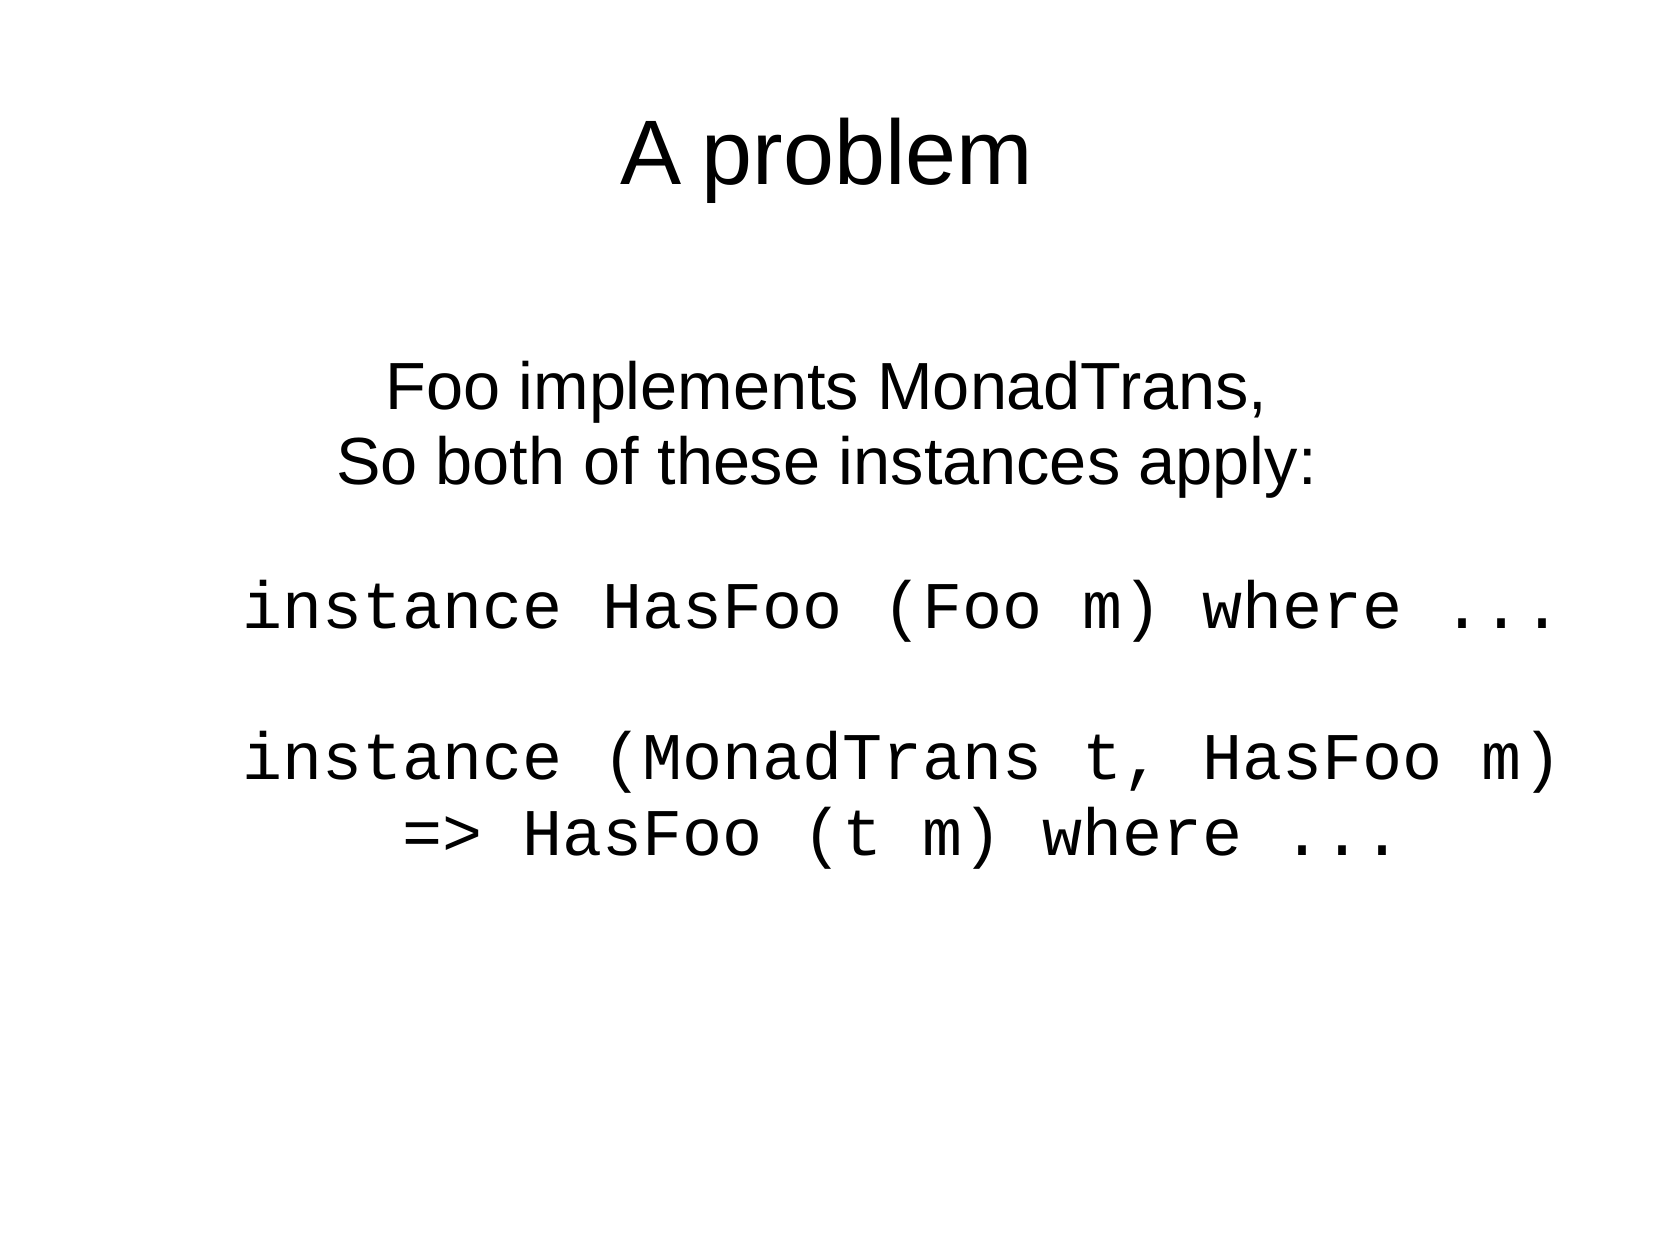

# A problem
Foo implements MonadTrans,
So both of these instances apply:
 instance HasFoo (Foo m) where ...
 instance (MonadTrans t, HasFoo m)
 => HasFoo (t m) where ...